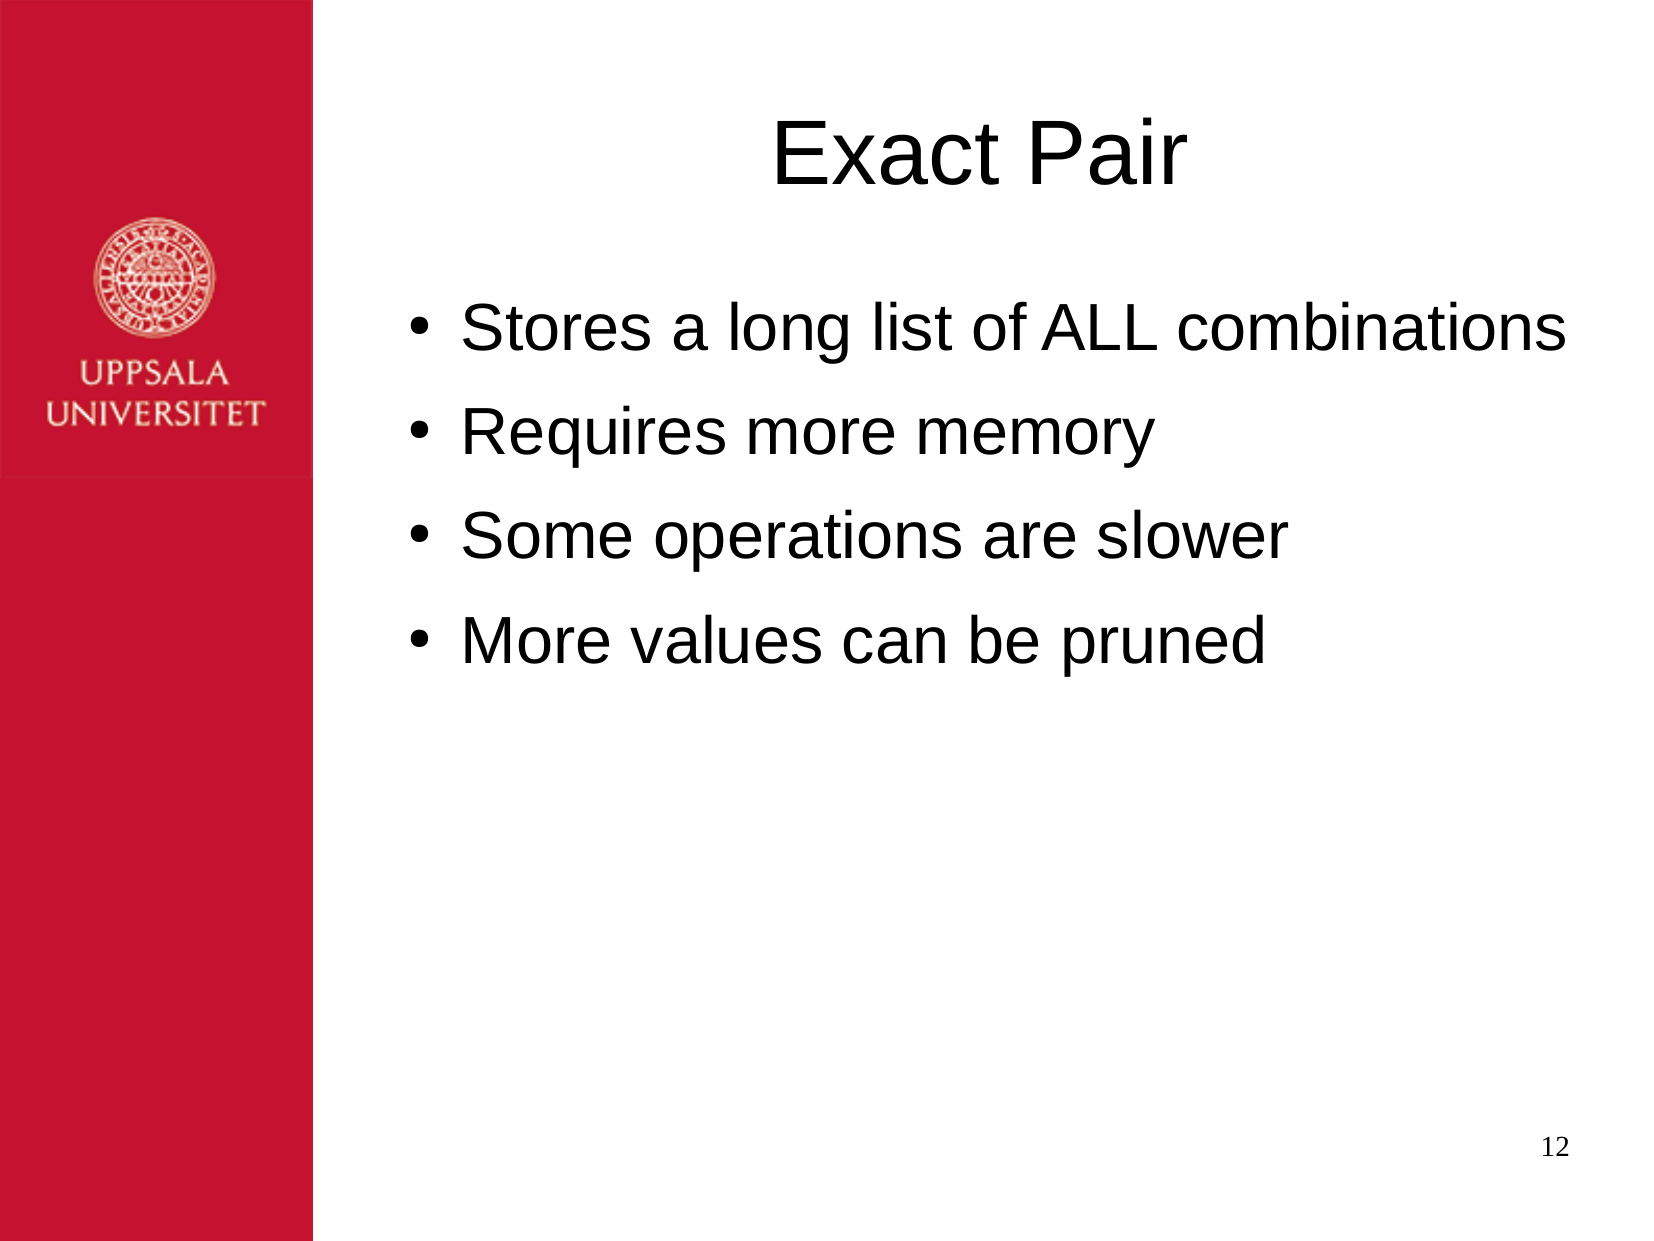

# Exact Pair
Stores a long list of ALL combinations
Requires more memory
Some operations are slower
More values can be pruned
12